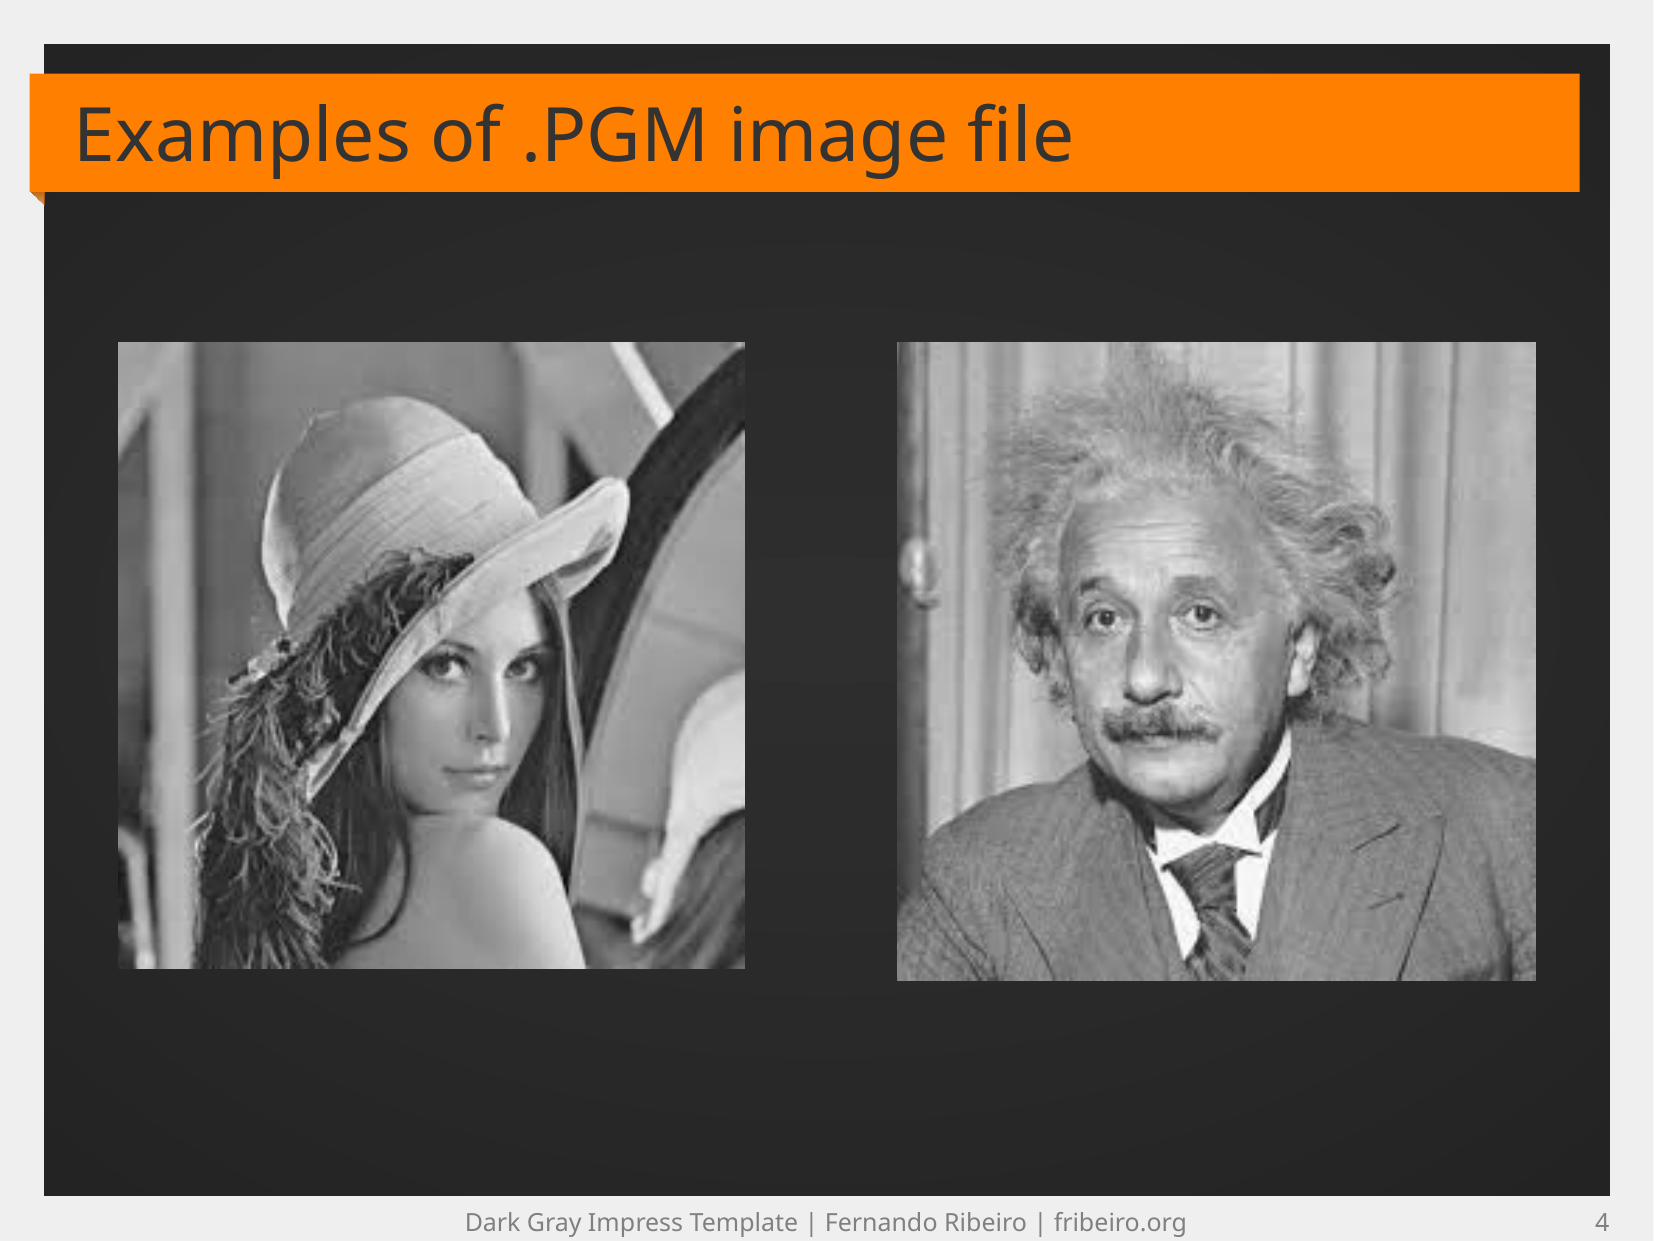

# Examples of .PGM image file
Dark Gray Impress Template | Fernando Ribeiro | fribeiro.org
4